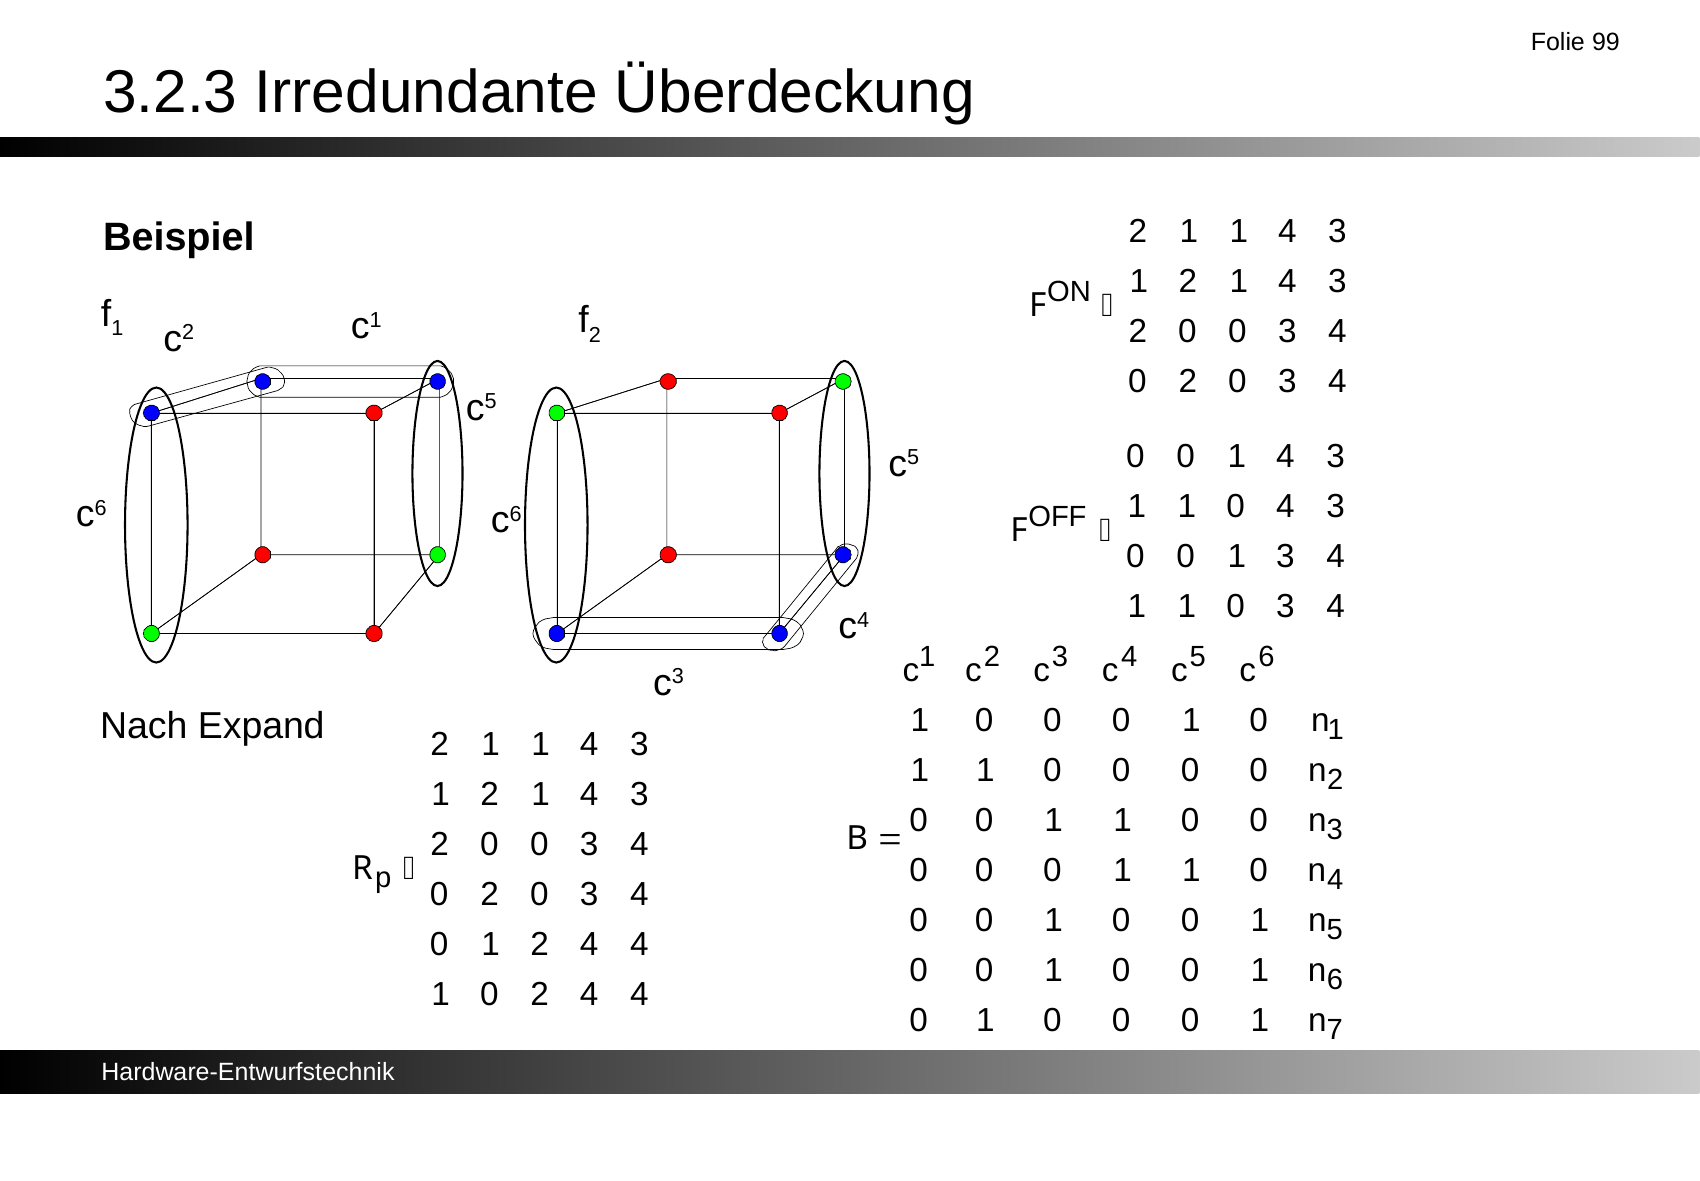

# 3.2.3 Irredundante Überdeckung
Beispiel
f1
f2
c1
c2
c5
c5
c6
c6
c4
c3
Nach Expand